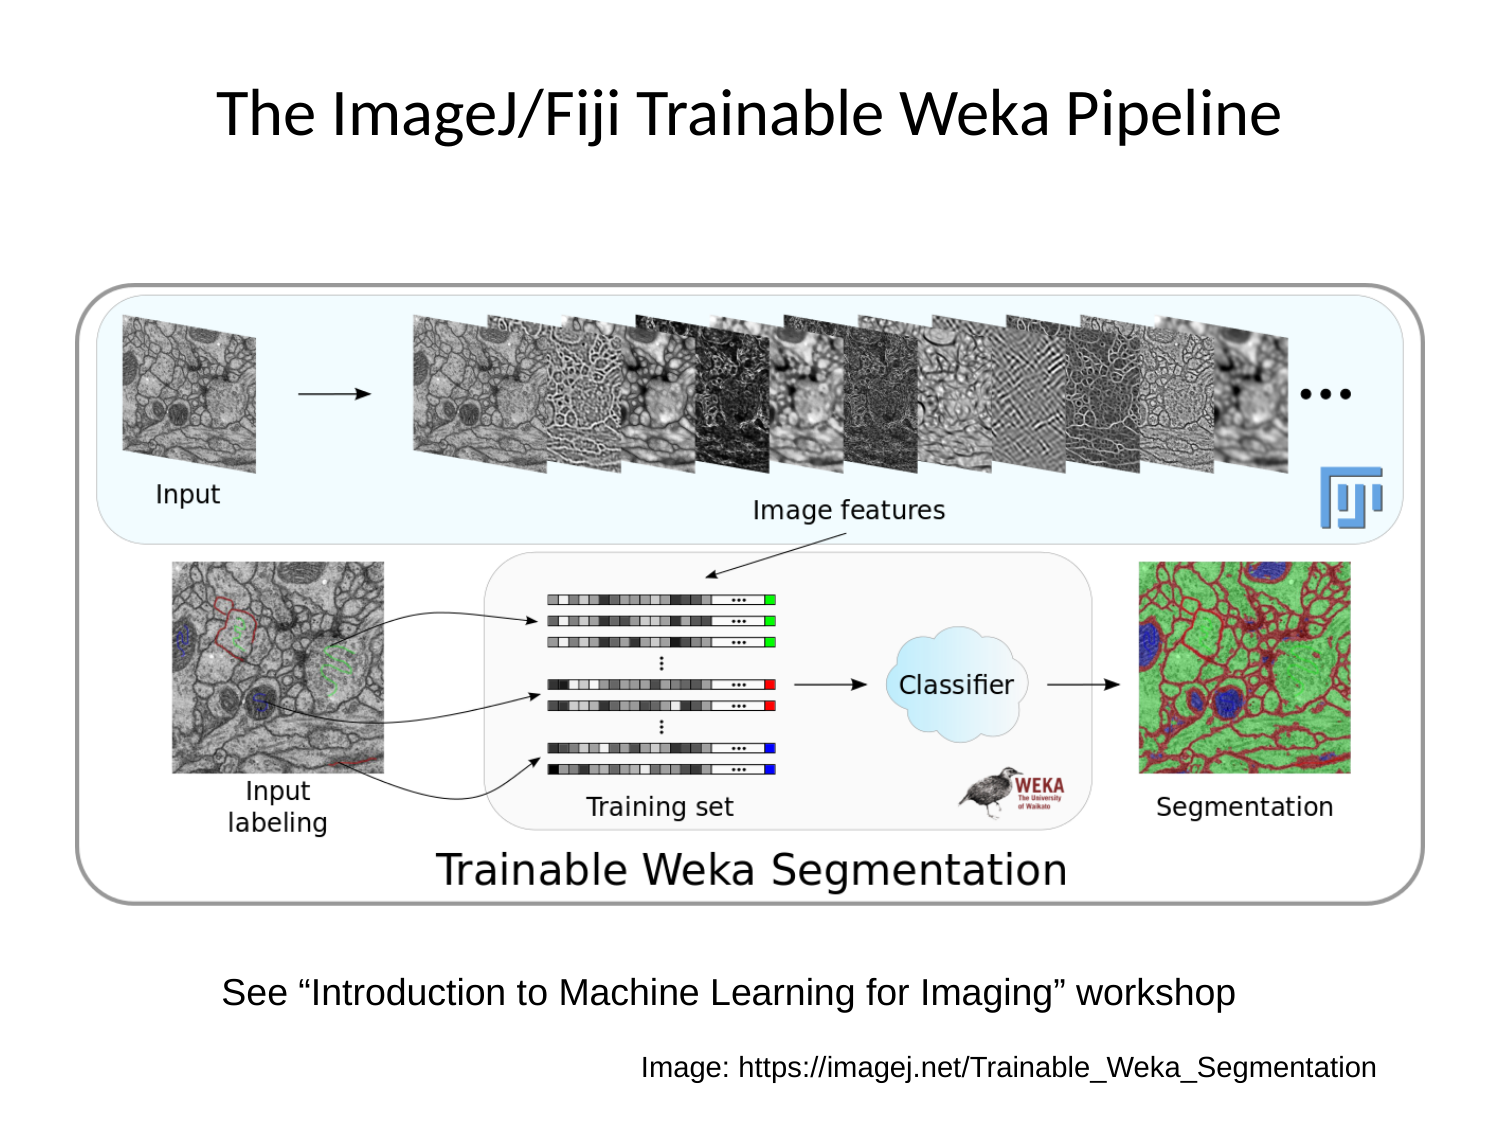

The ImageJ/Fiji Trainable Weka Pipeline
See “Introduction to Machine Learning for Imaging” workshop
Image: https://imagej.net/Trainable_Weka_Segmentation